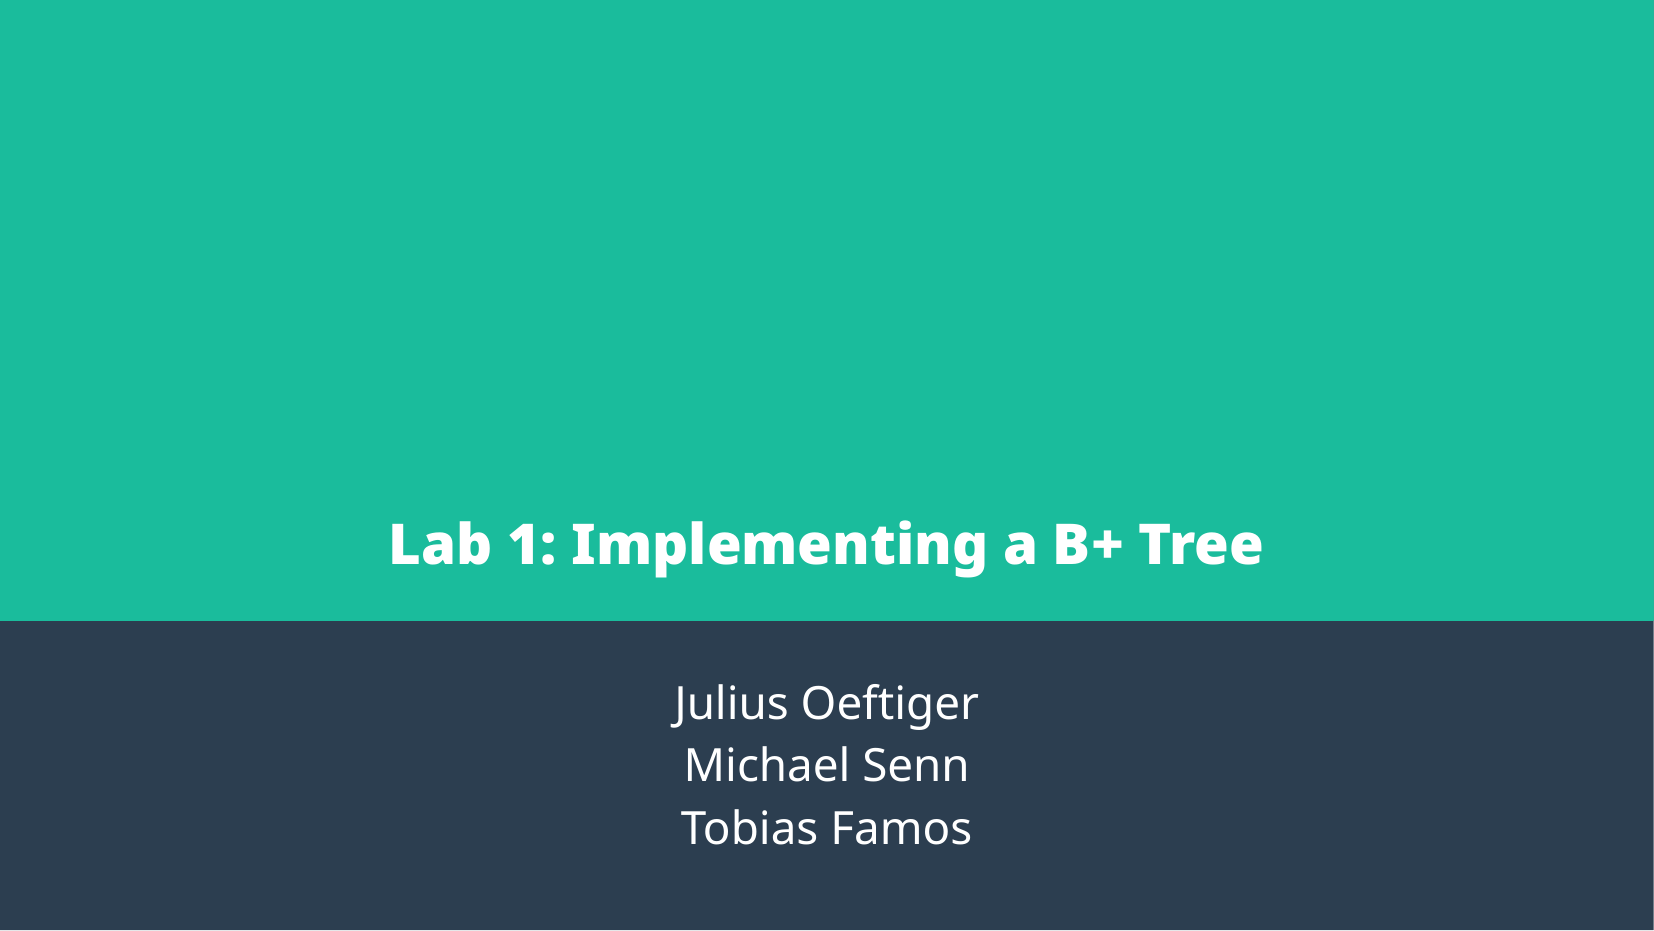

# Lab 1: Implementing a B+ Tree
Julius Oeftiger
Michael Senn
Tobias Famos